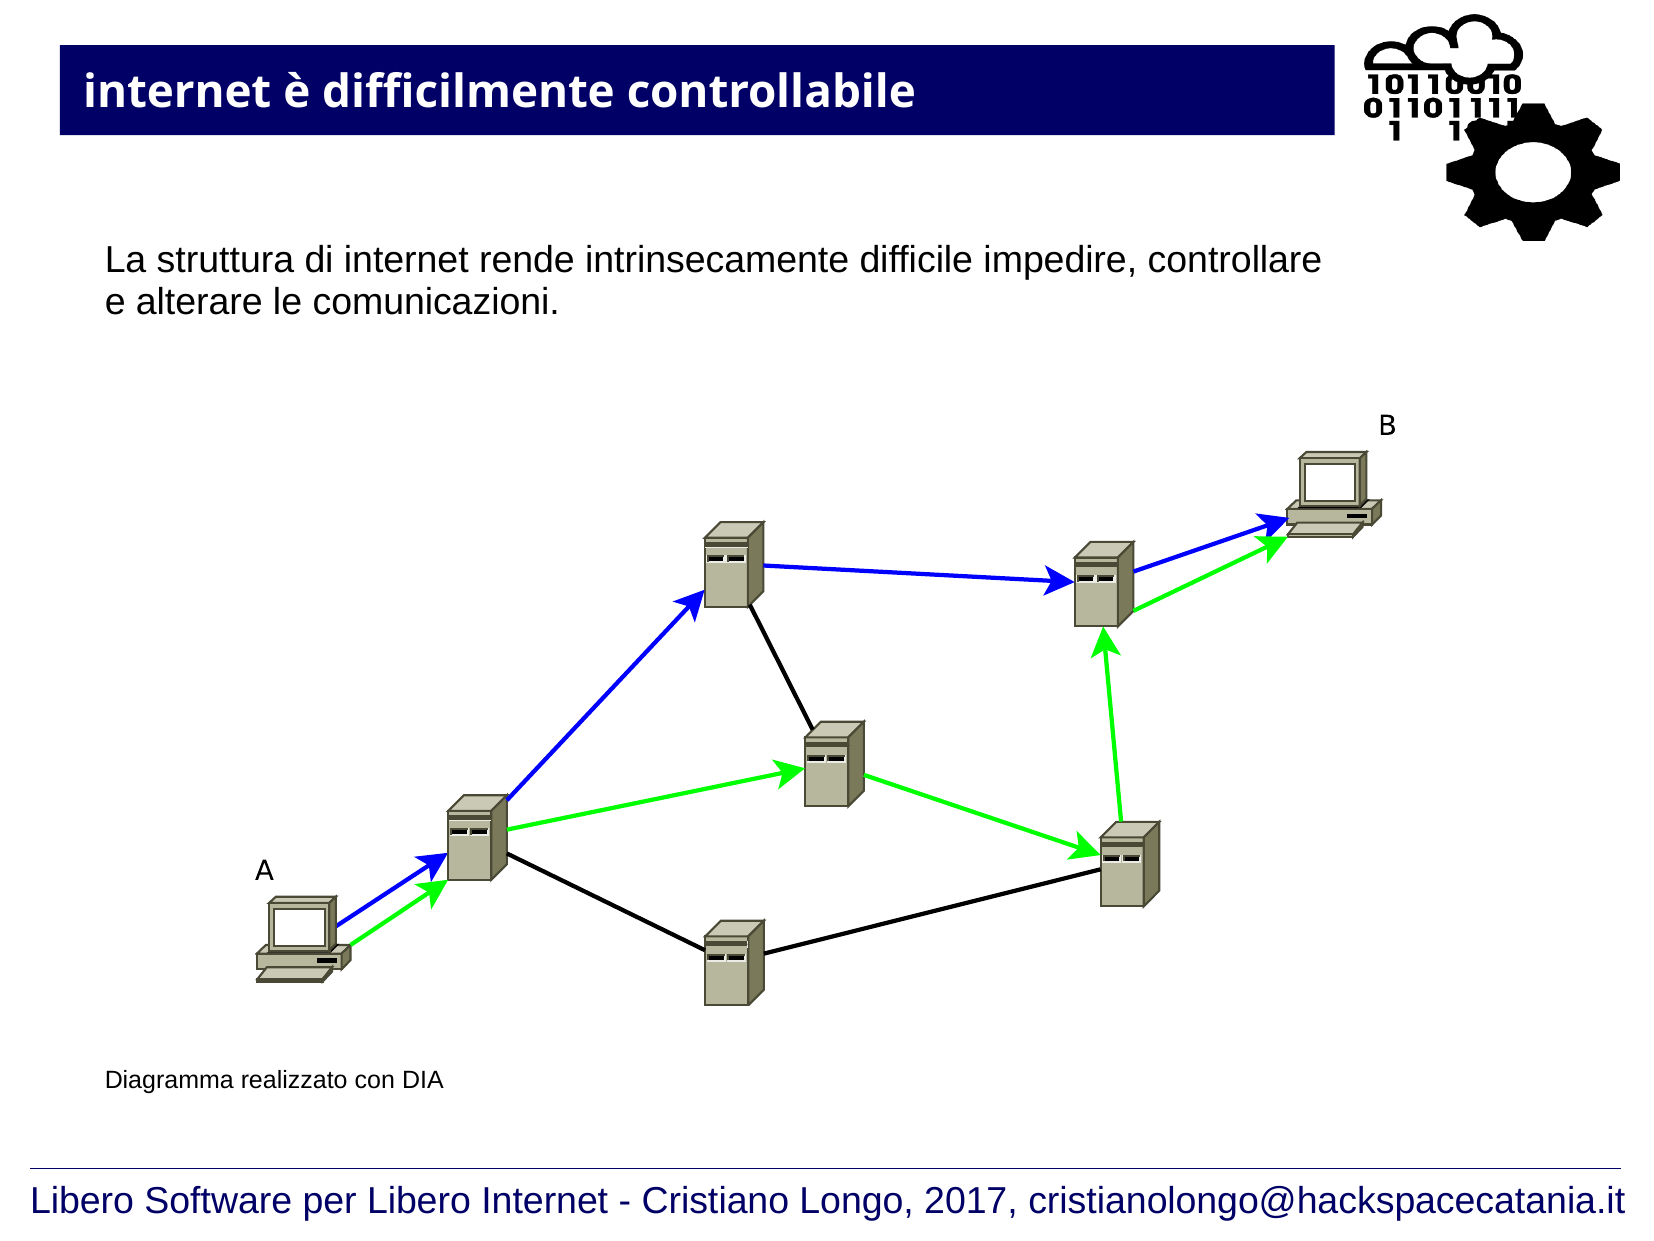

# internet è difficilmente controllabile
La struttura di internet rende intrinsecamente difficile impedire, controllare
e alterare le comunicazioni.
Diagramma realizzato con DIA
Libero Software per Libero Internet - Cristiano Longo, 2017, cristianolongo@hackspacecatania.it